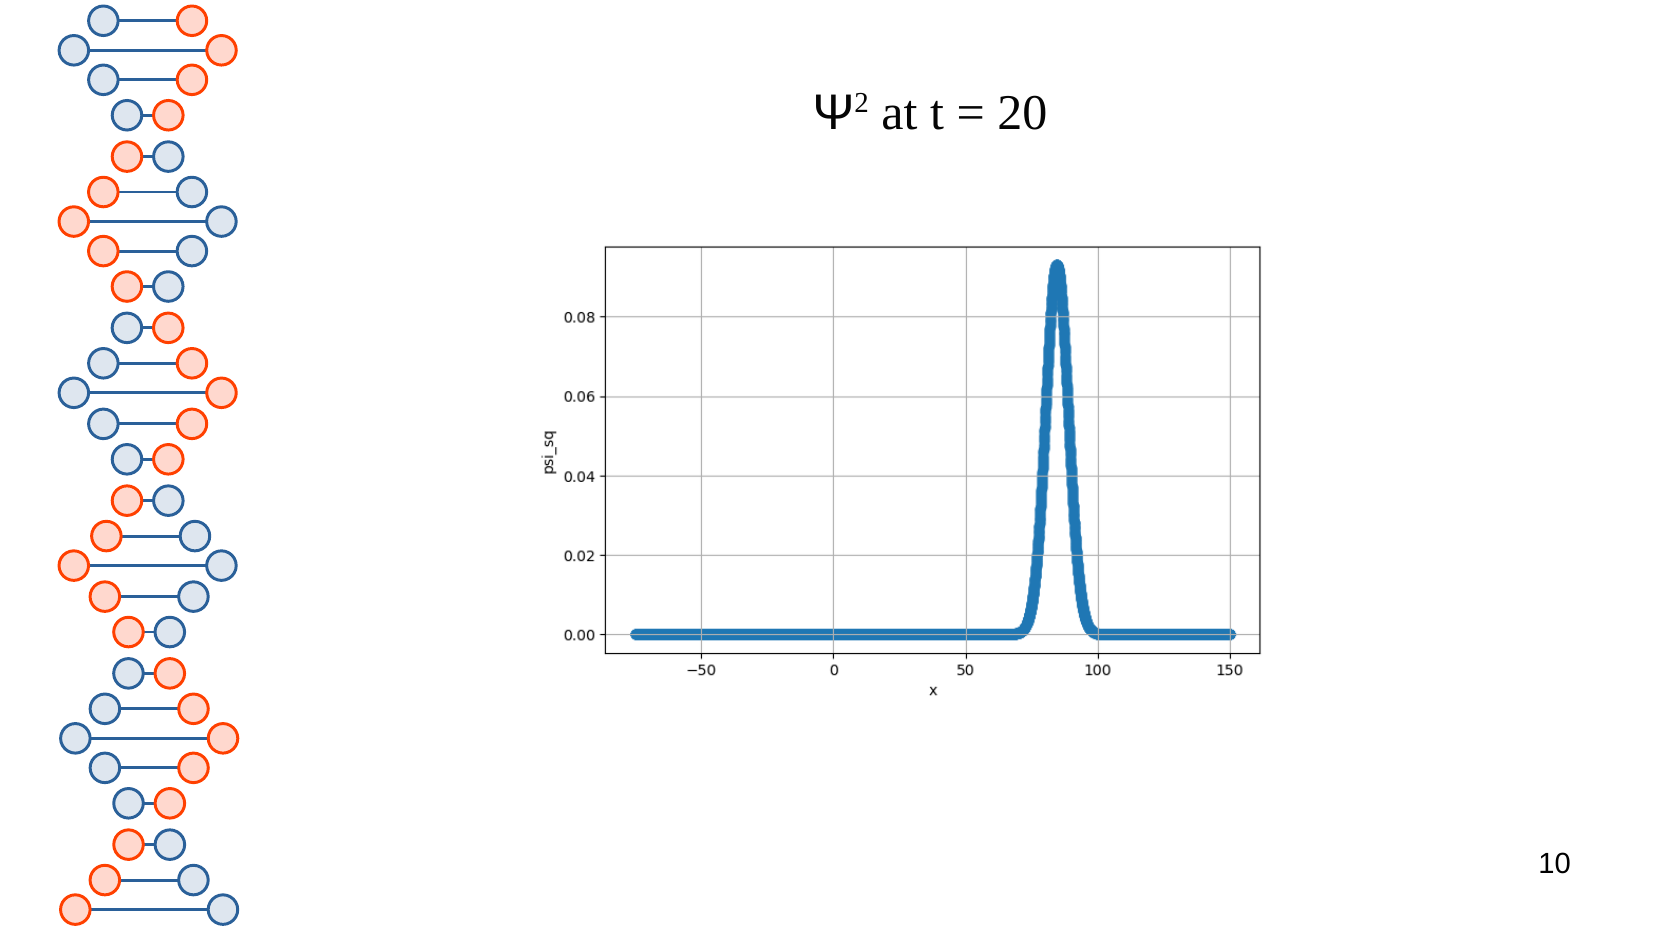

# Ψ2 at t = 20
10